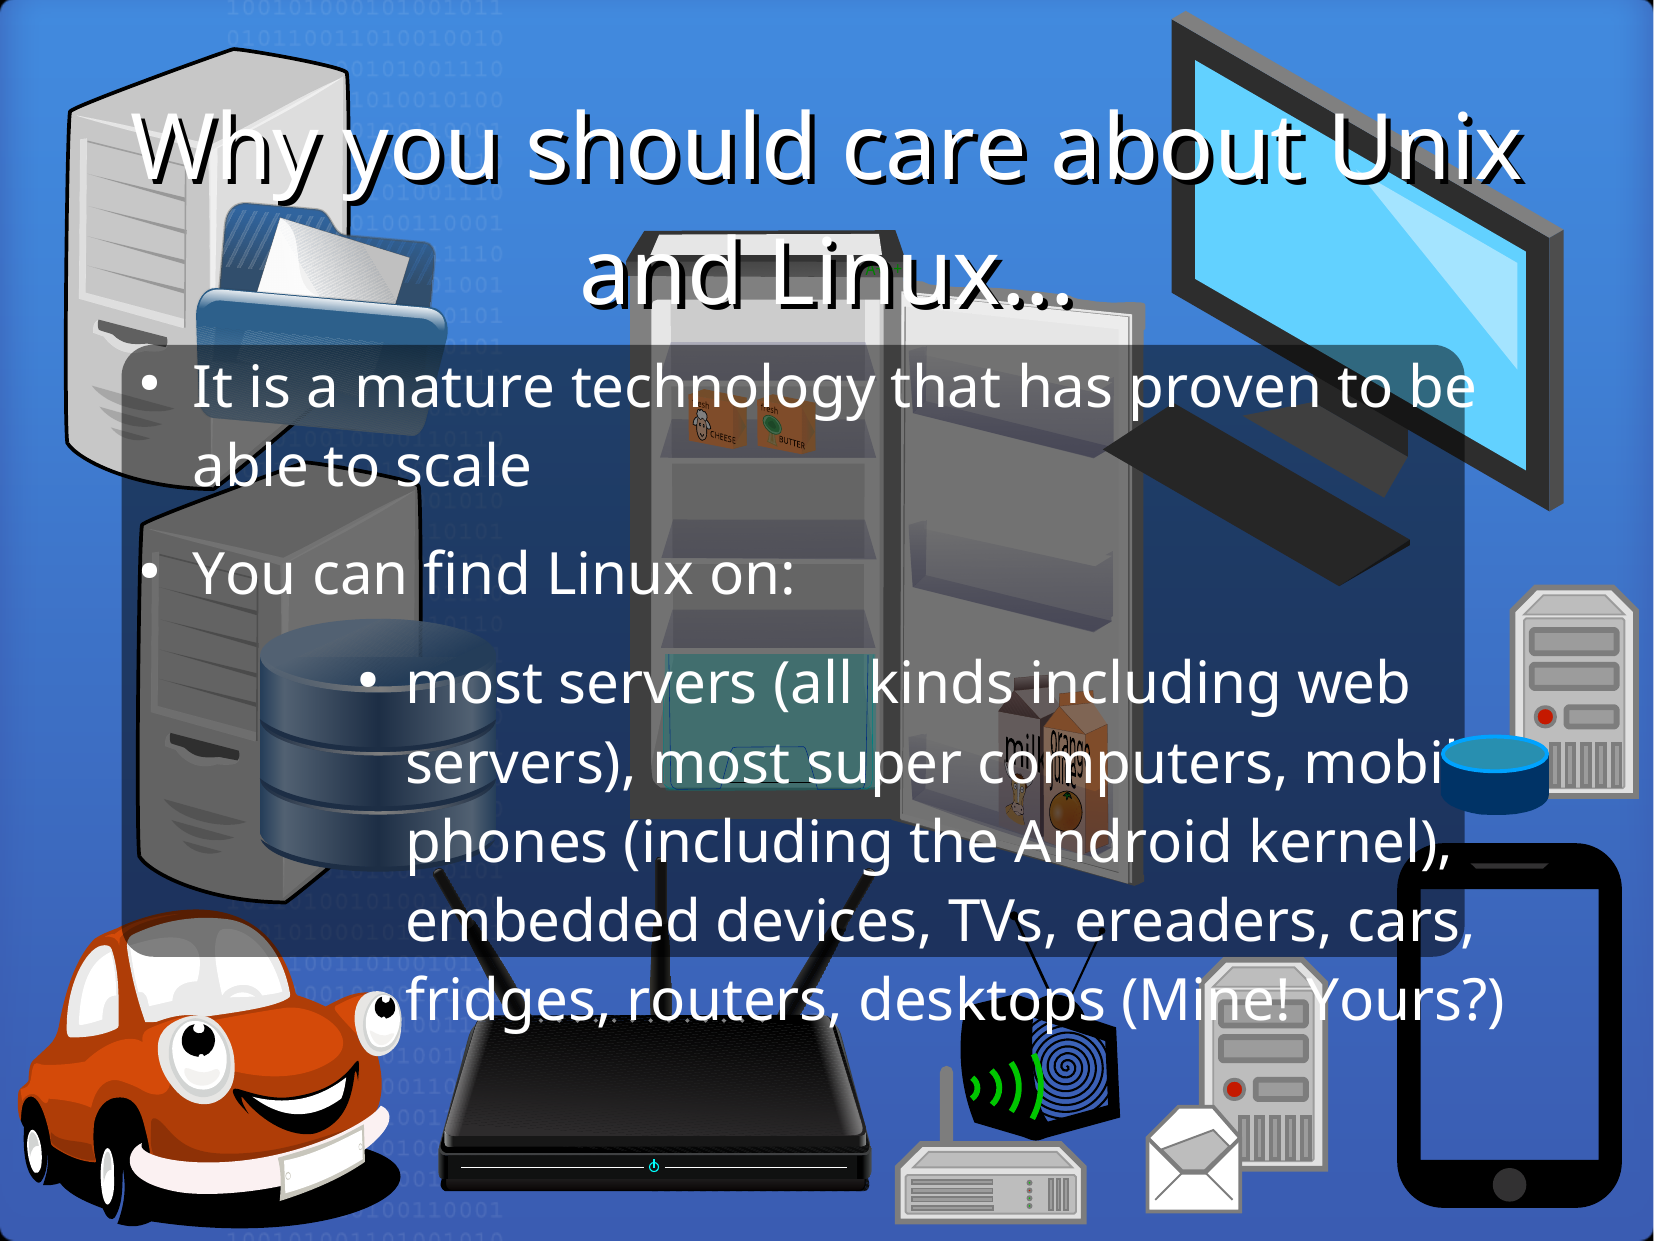

# Why you should care about Unix and Linux...
It is a mature technology that has proven to be able to scale
You can find Linux on:
most servers (all kinds including web servers), most super computers, mobile phones (including the Android kernel), embedded devices, TVs, ereaders, cars, fridges, routers, desktops (Mine! Yours?)